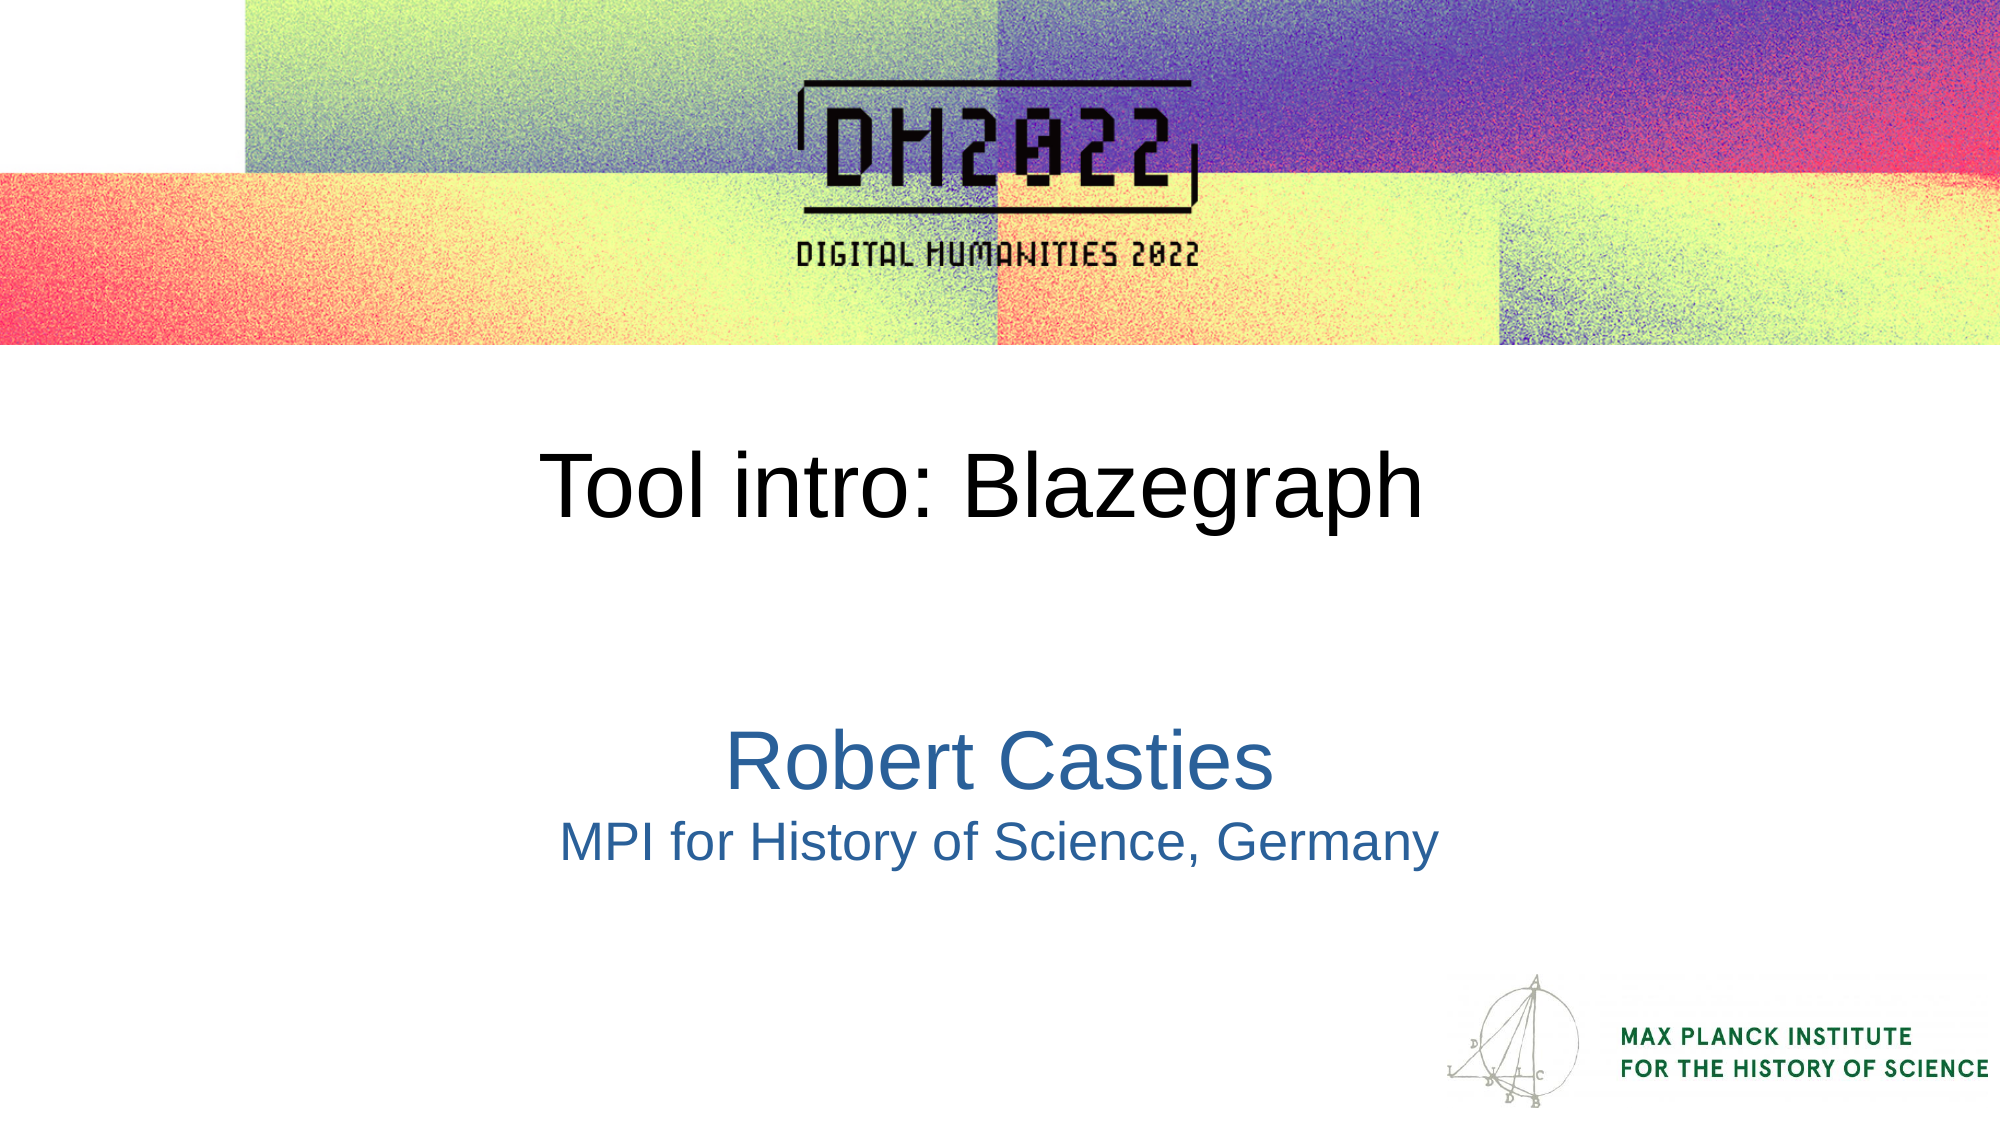

# Tool intro: Blazegraph
Robert Casties
MPI for History of Science, Germany